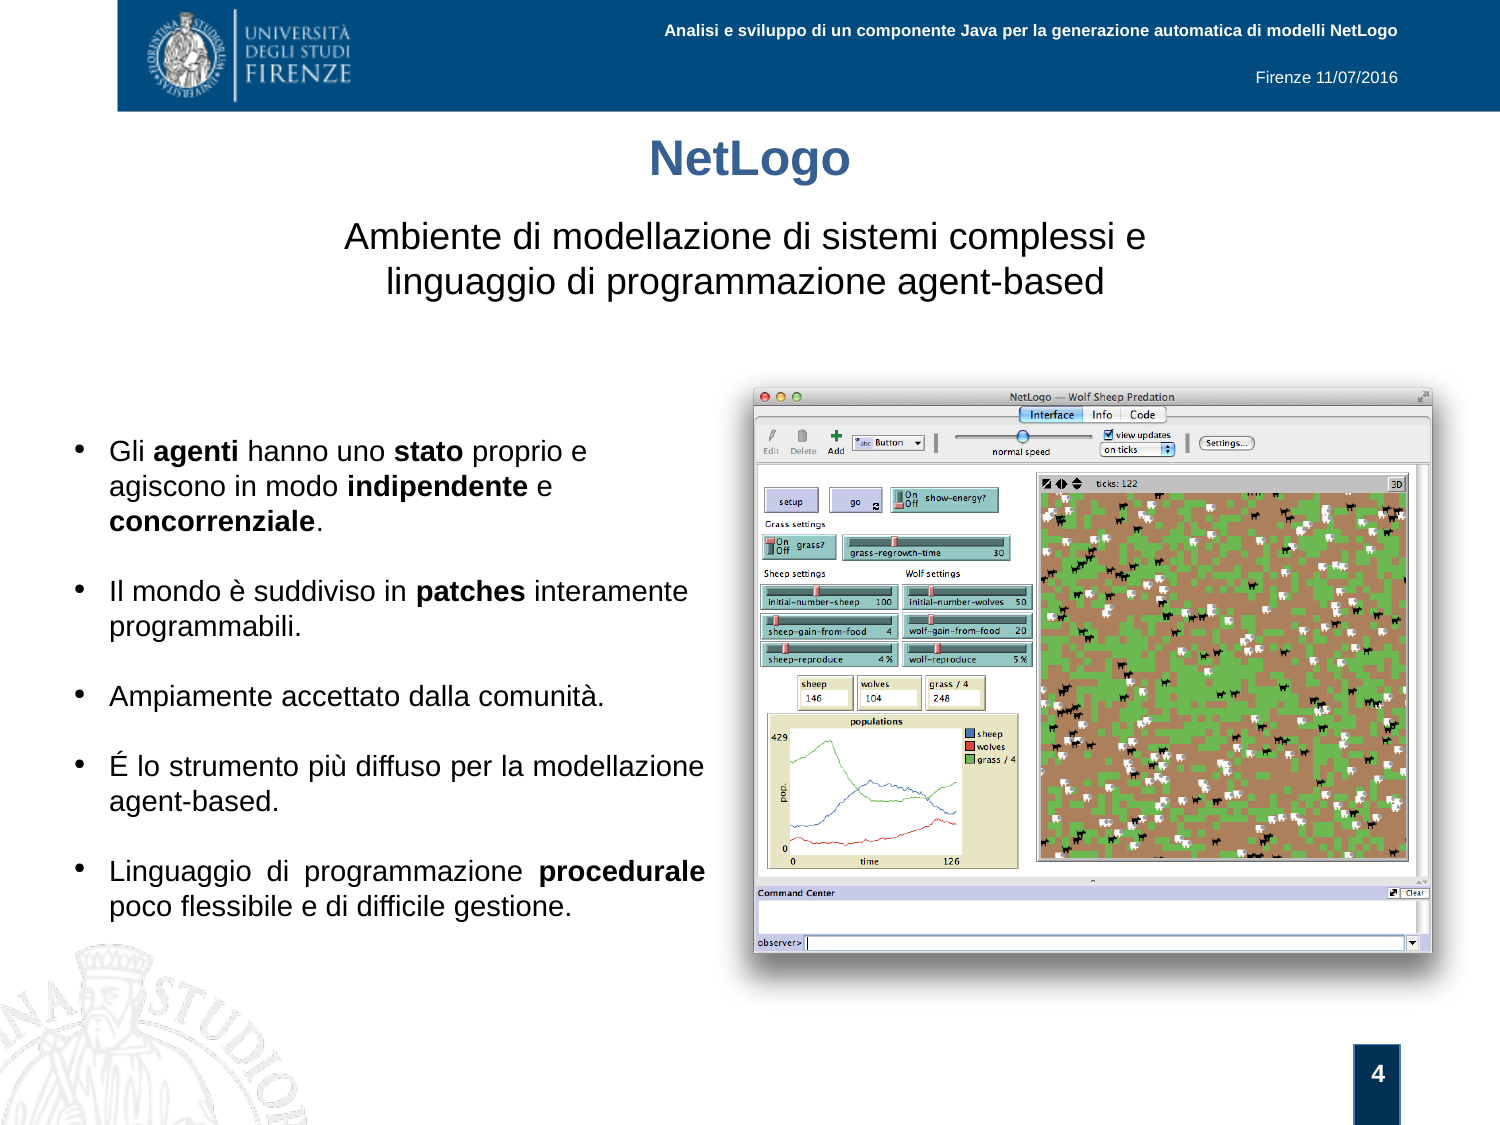

Analisi e sviluppo di un componente Java per la generazione automatica di modelli NetLogo
Firenze 11/07/2016
NetLogo
Ambiente di modellazione di sistemi complessi e
linguaggio di programmazione agent-based
Gli agenti hanno uno stato proprio e agiscono in modo indipendente e concorrenziale.
Il mondo è suddiviso in patches interamente programmabili.
Ampiamente accettato dalla comunità.
É lo strumento più diffuso per la modellazione agent-based.
Linguaggio di programmazione procedurale poco flessibile e di difficile gestione.